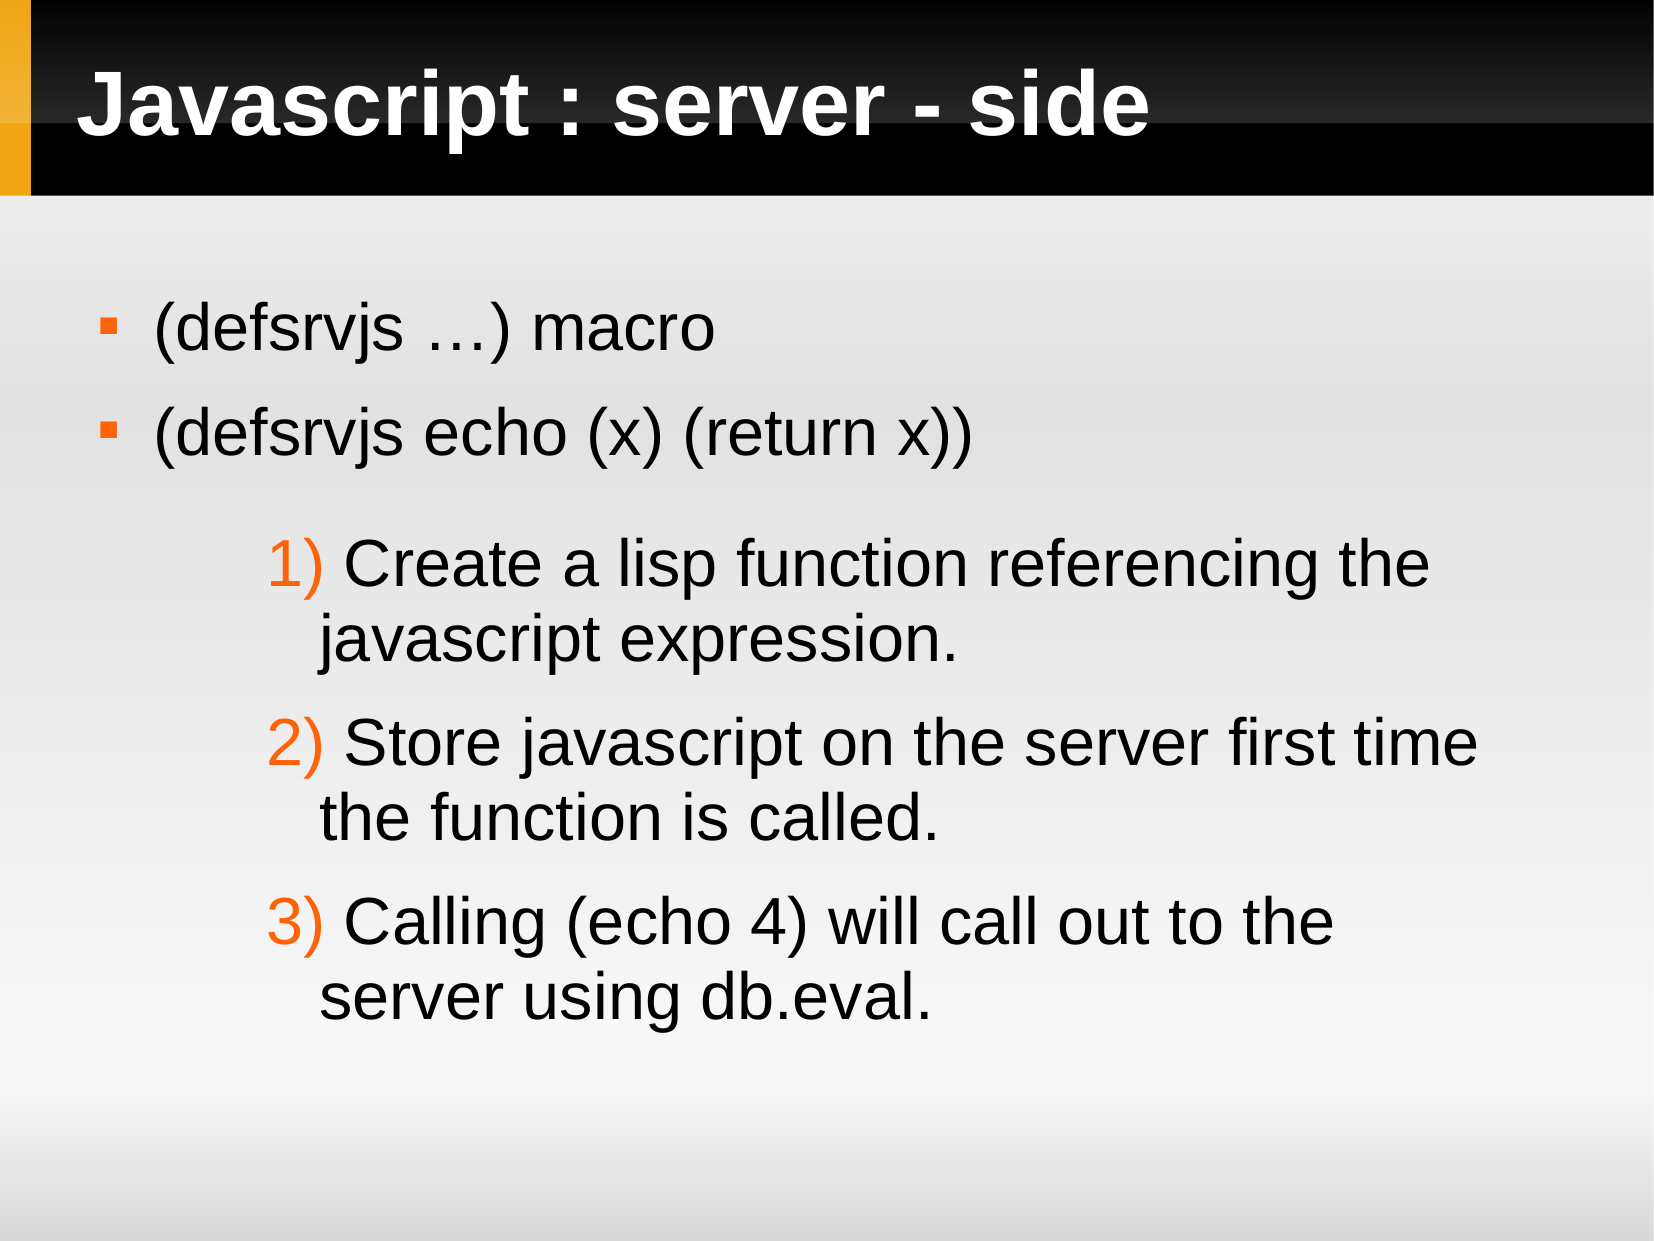

# Javascript : server - side
(defsrvjs …) macro
(defsrvjs echo (x) (return x))
 Create a lisp function referencing the javascript expression.
 Store javascript on the server first time the function is called.
 Calling (echo 4) will call out to the server using db.eval.